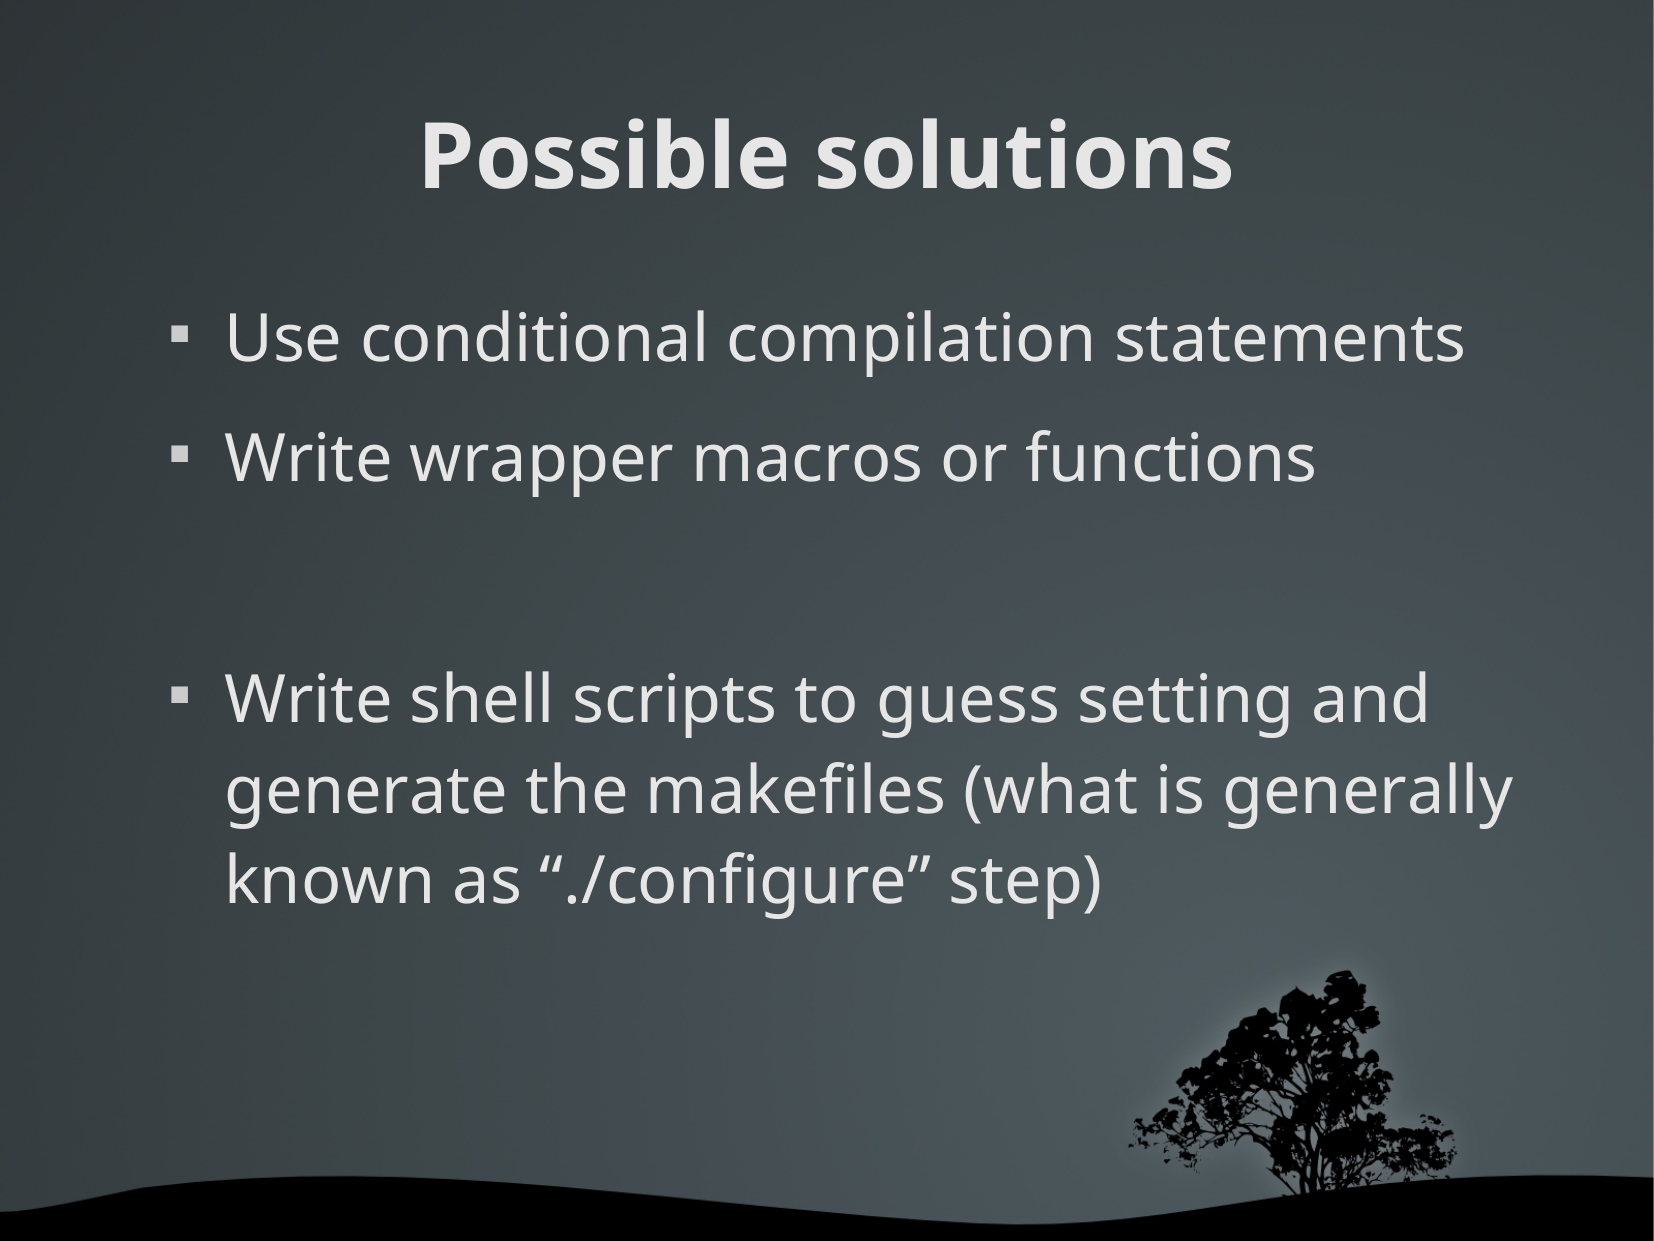

# Possible solutions
Use conditional compilation statements
Write wrapper macros or functions
Write shell scripts to guess setting and generate the makefiles (what is generally known as “./configure” step)